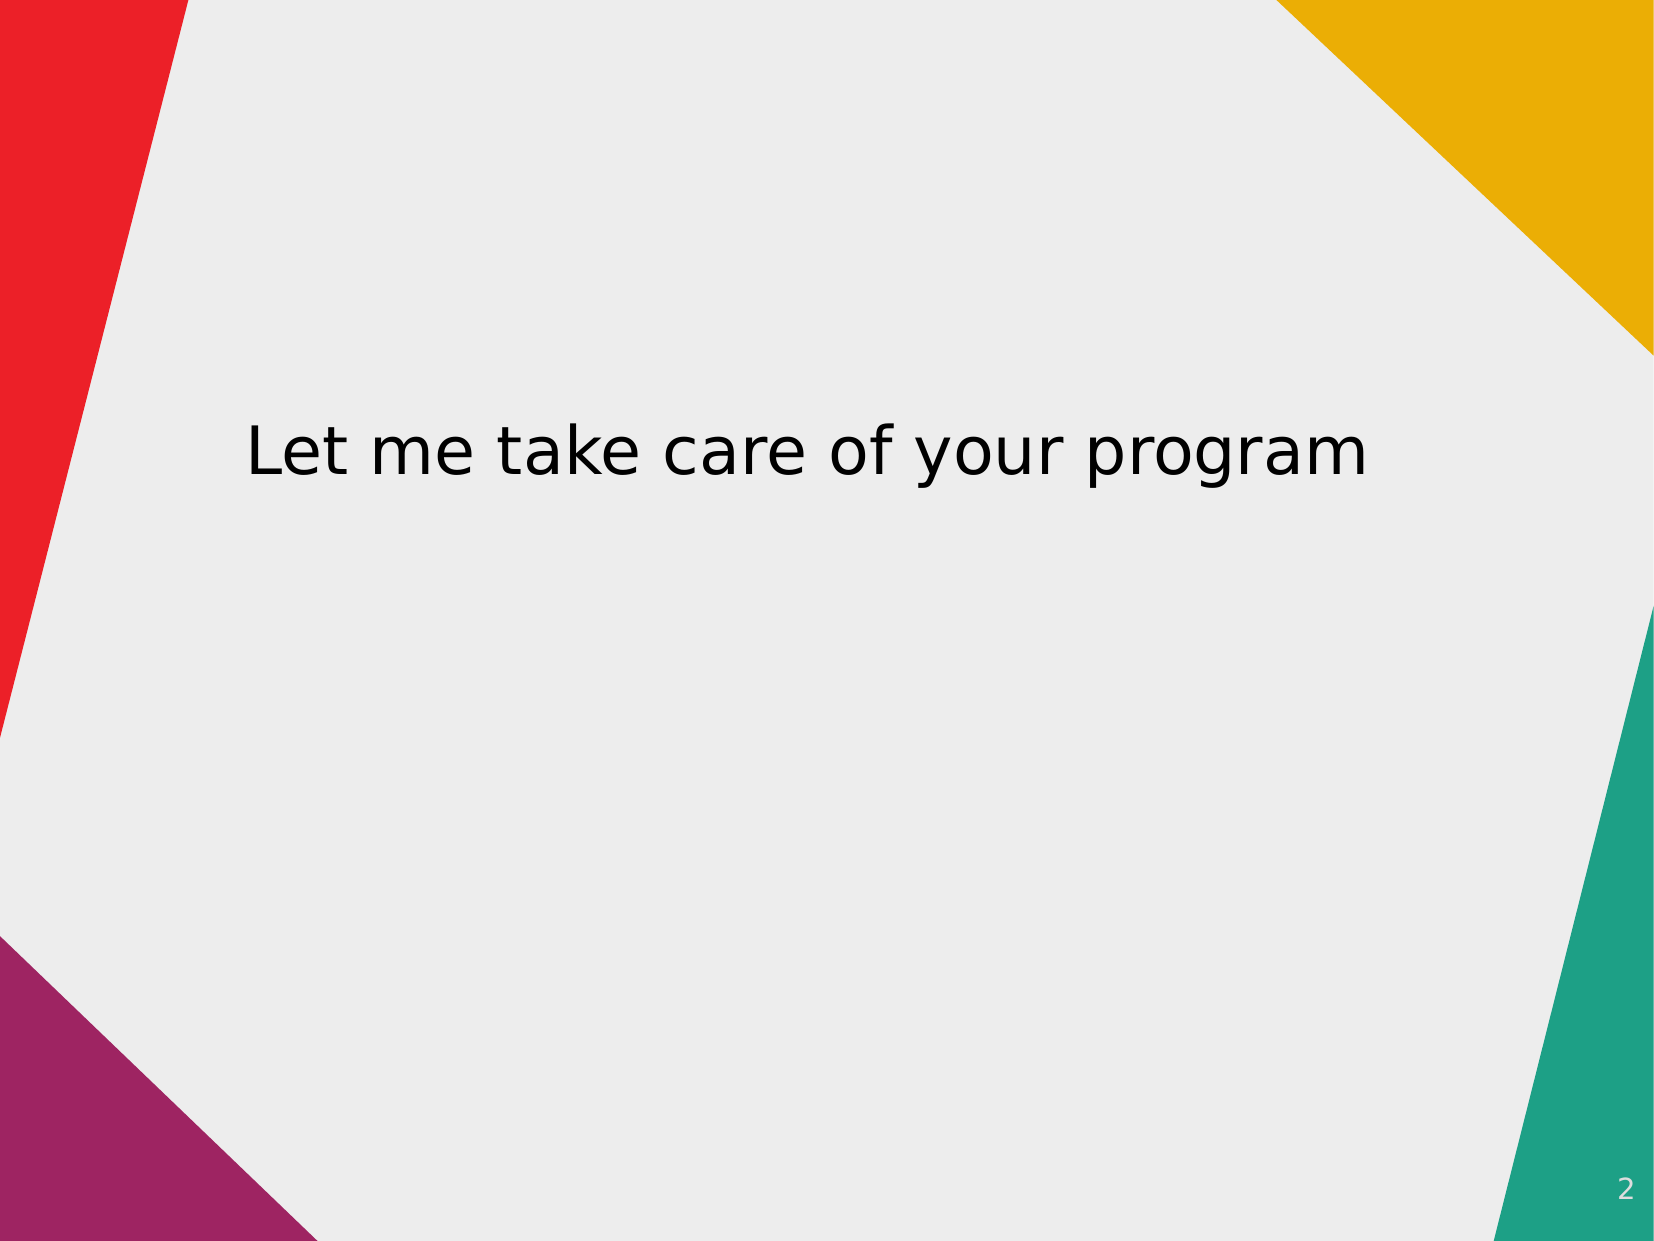

Let me take care of your program
2